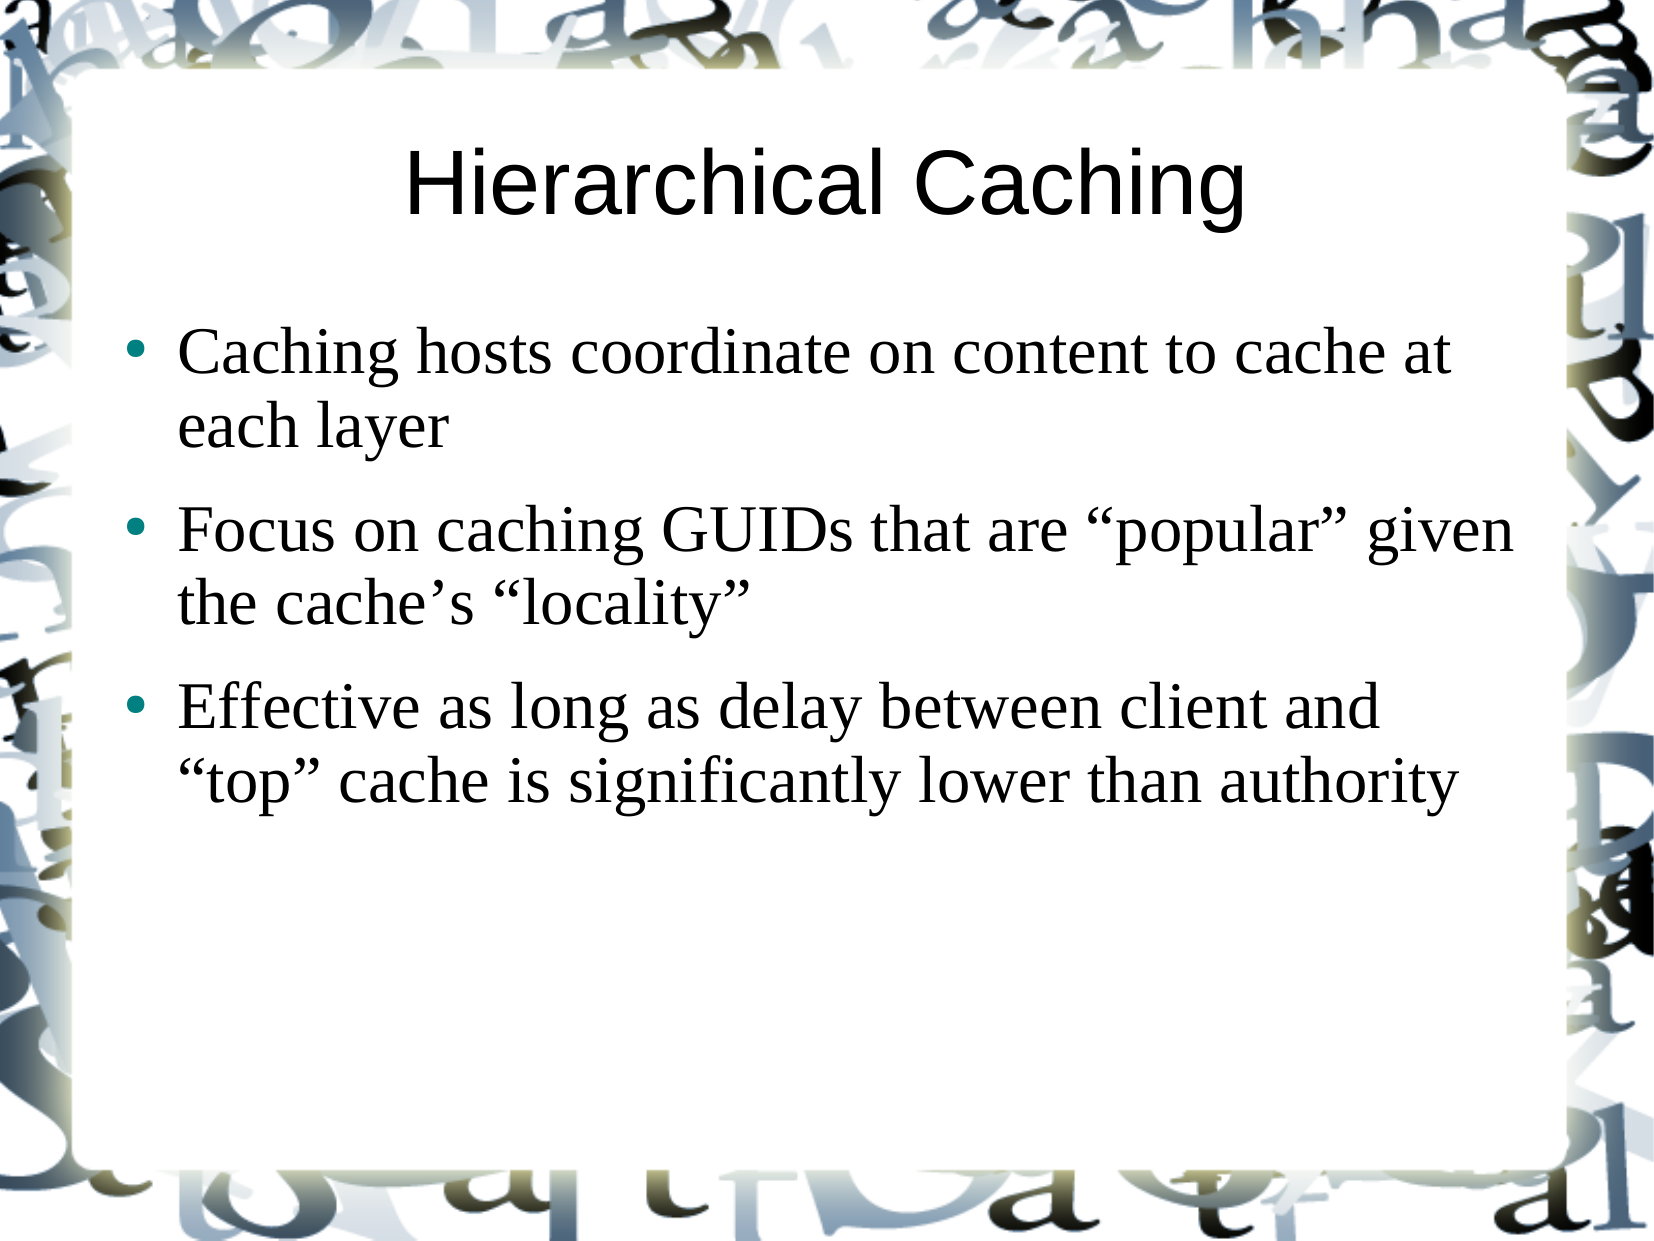

# Hierarchical Caching
Caching hosts coordinate on content to cache at each layer
Focus on caching GUIDs that are “popular” given the cache’s “locality”
Effective as long as delay between client and “top” cache is significantly lower than authority